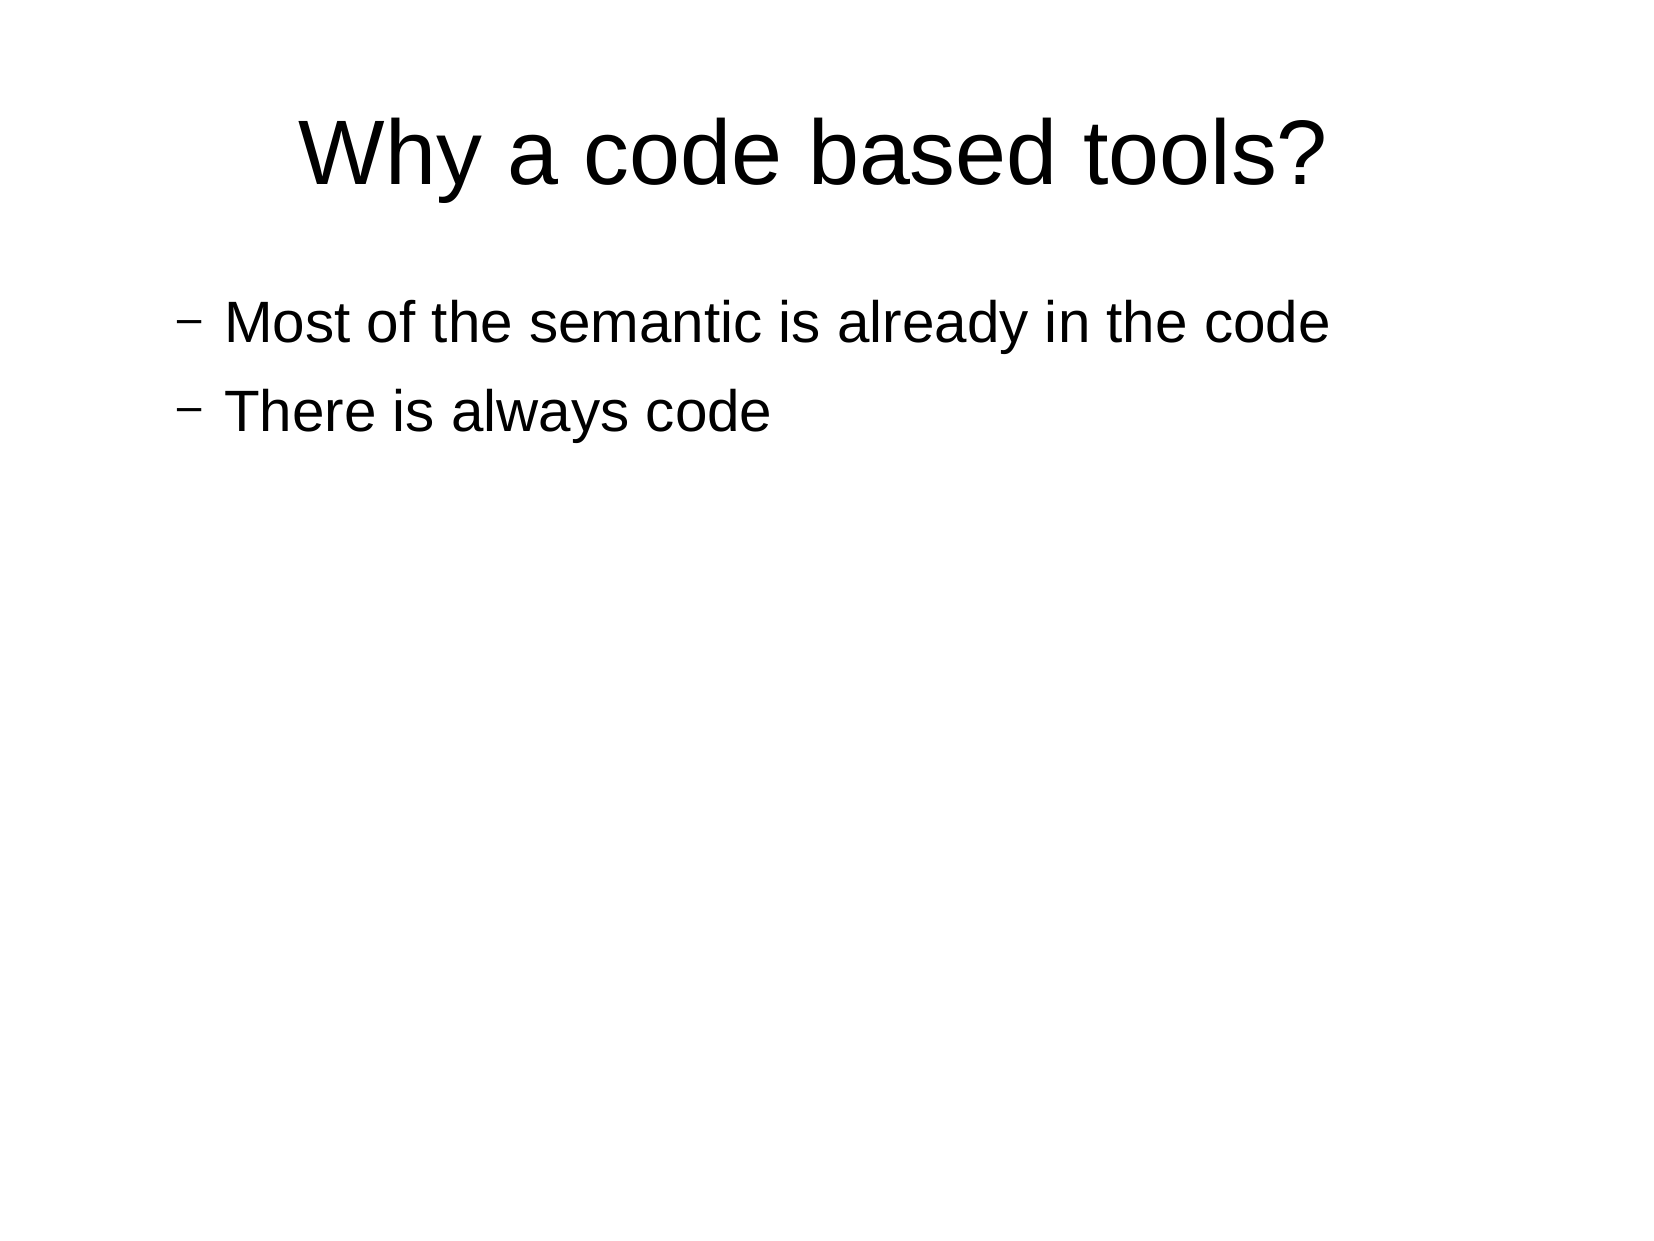

# Why a code based tools?
Most of the semantic is already in the code
There is always code